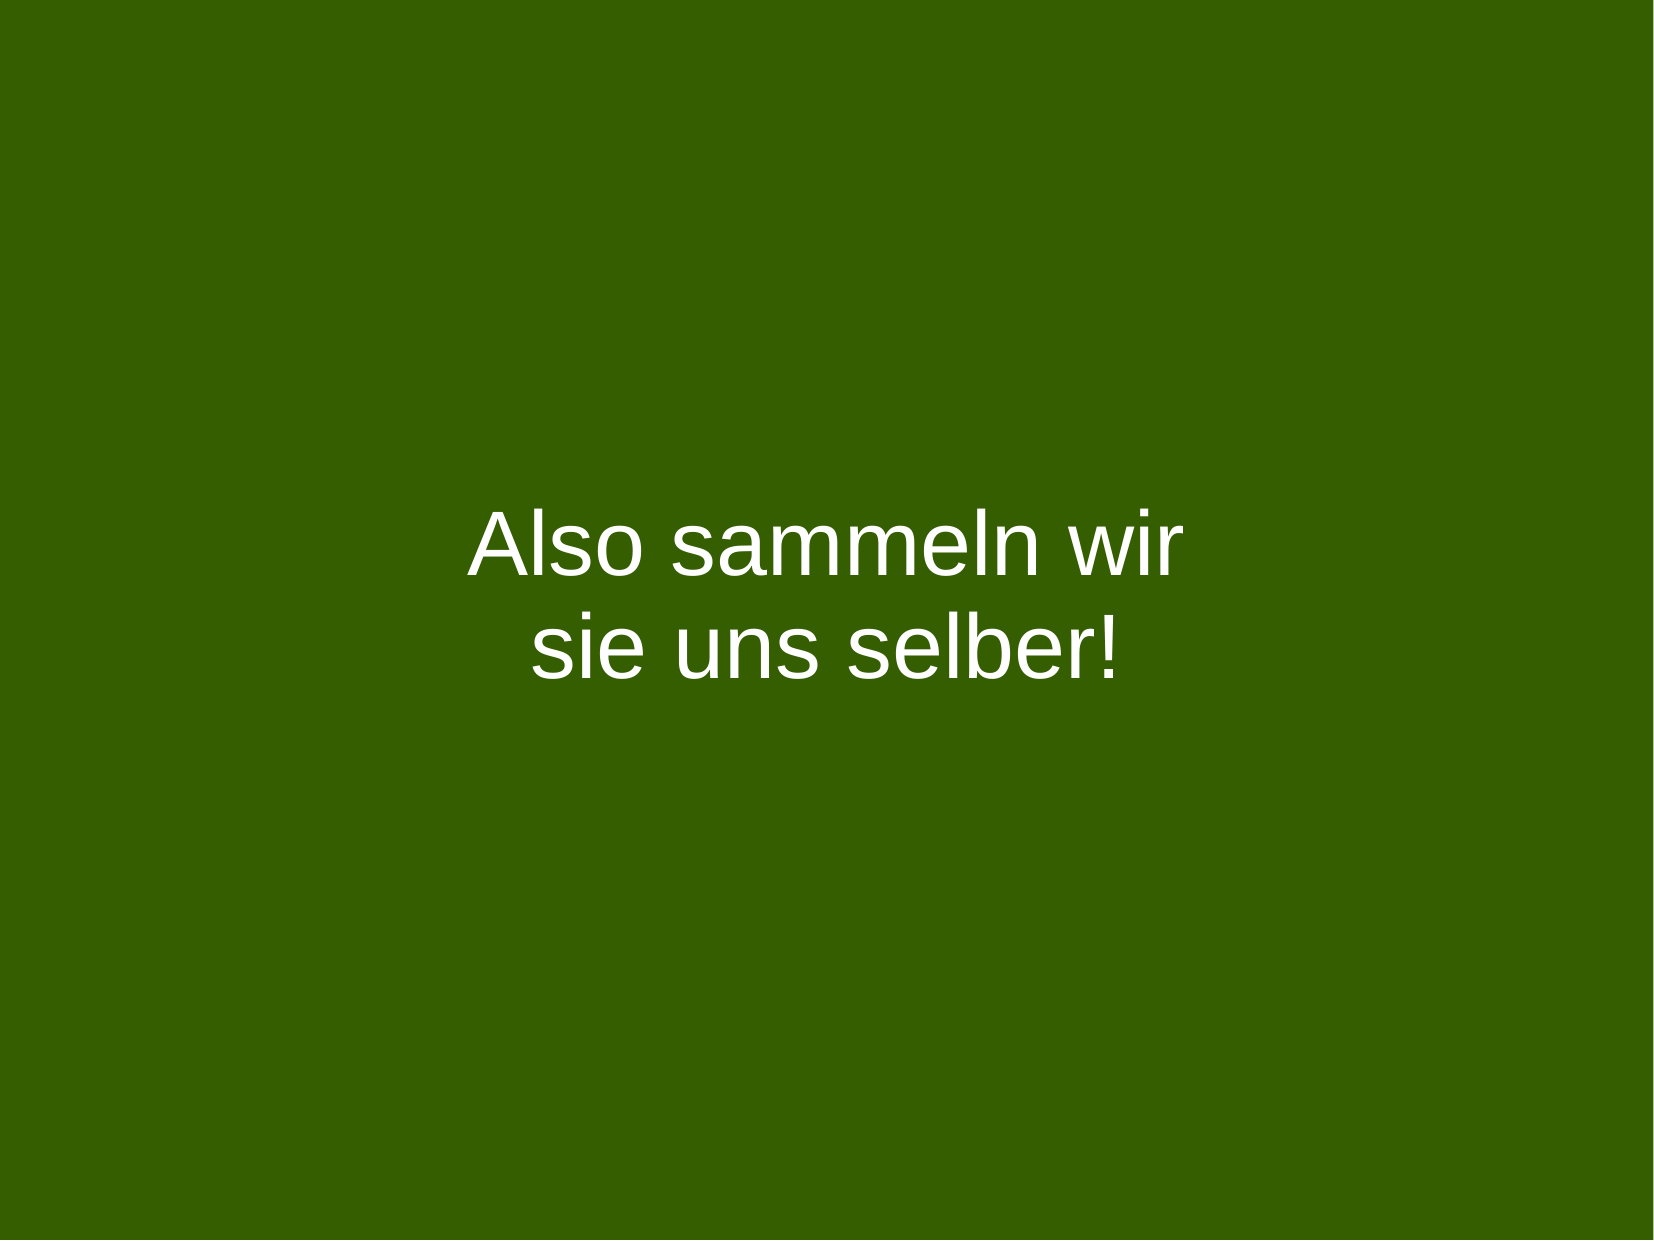

# Also sammeln wir sie uns selber!